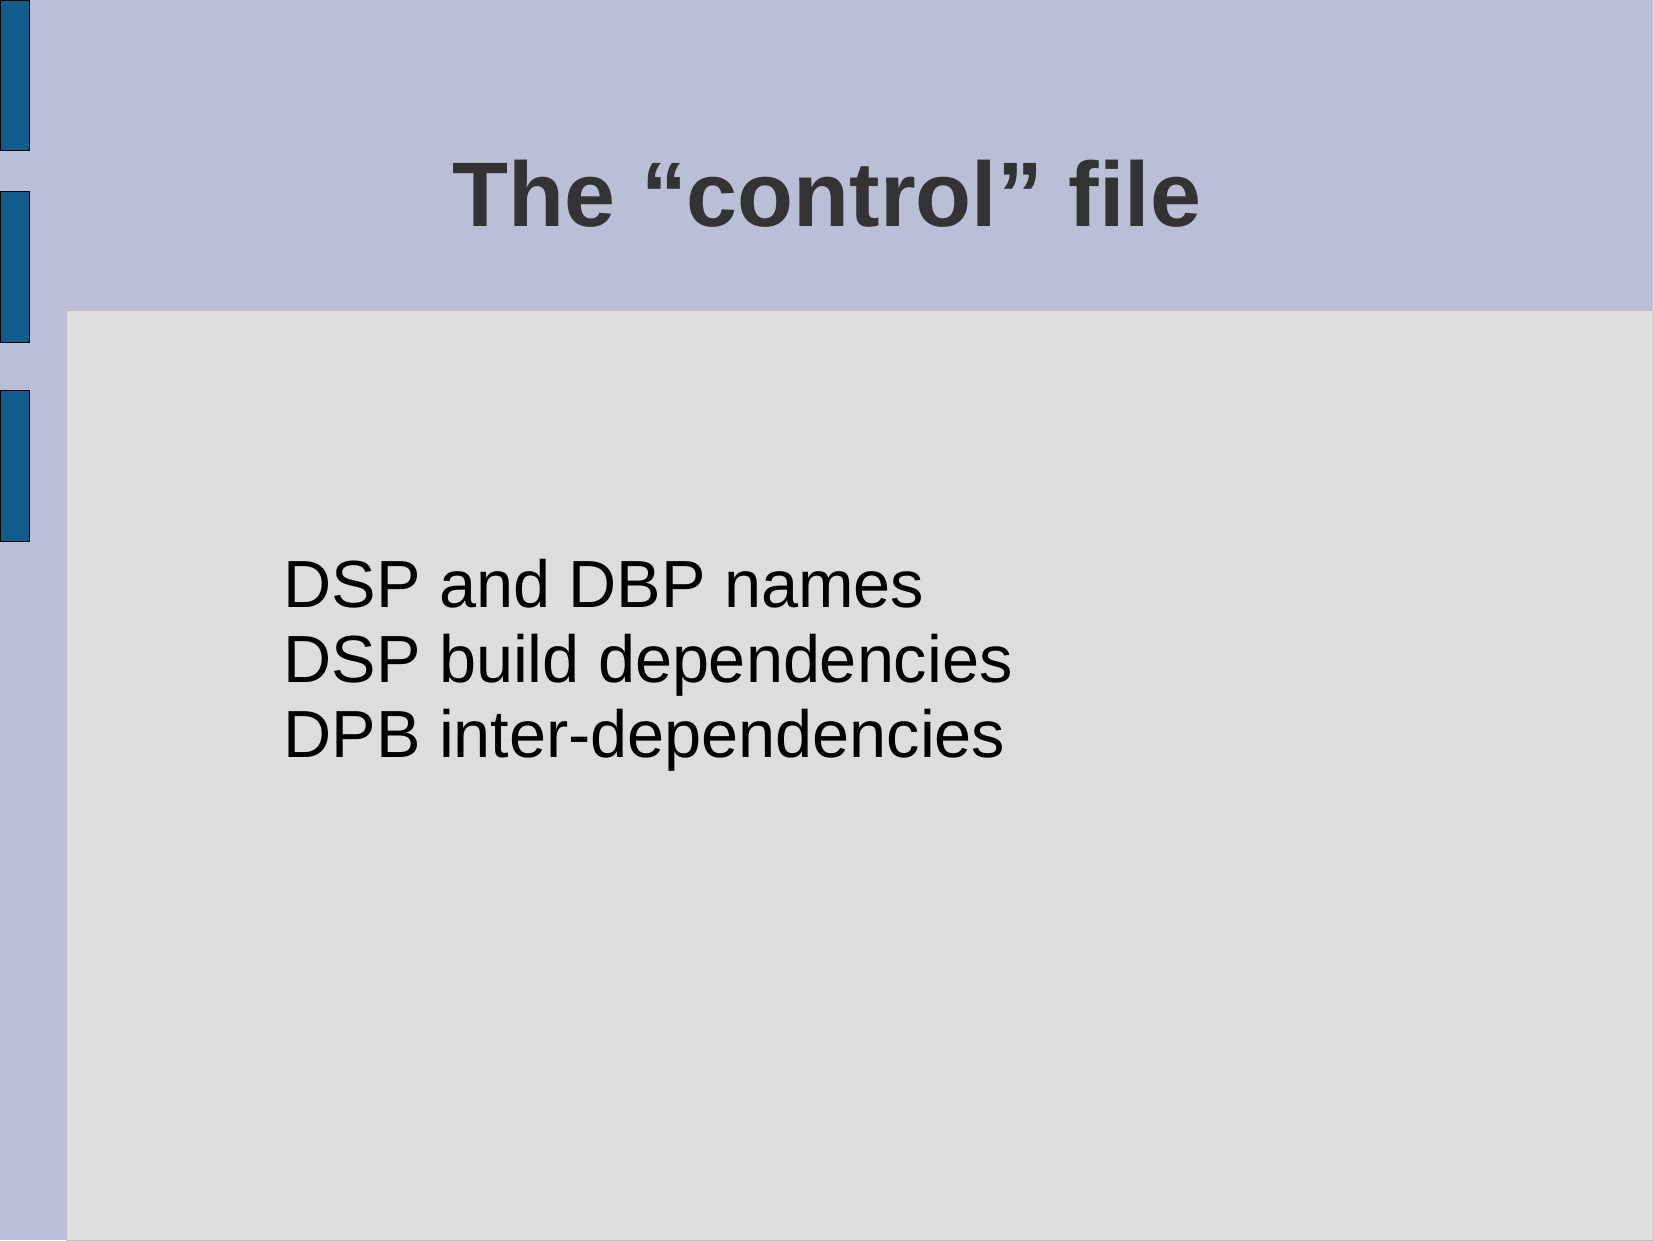

# The “control” file
DSP and DBP names
DSP build dependencies
DPB inter-dependencies